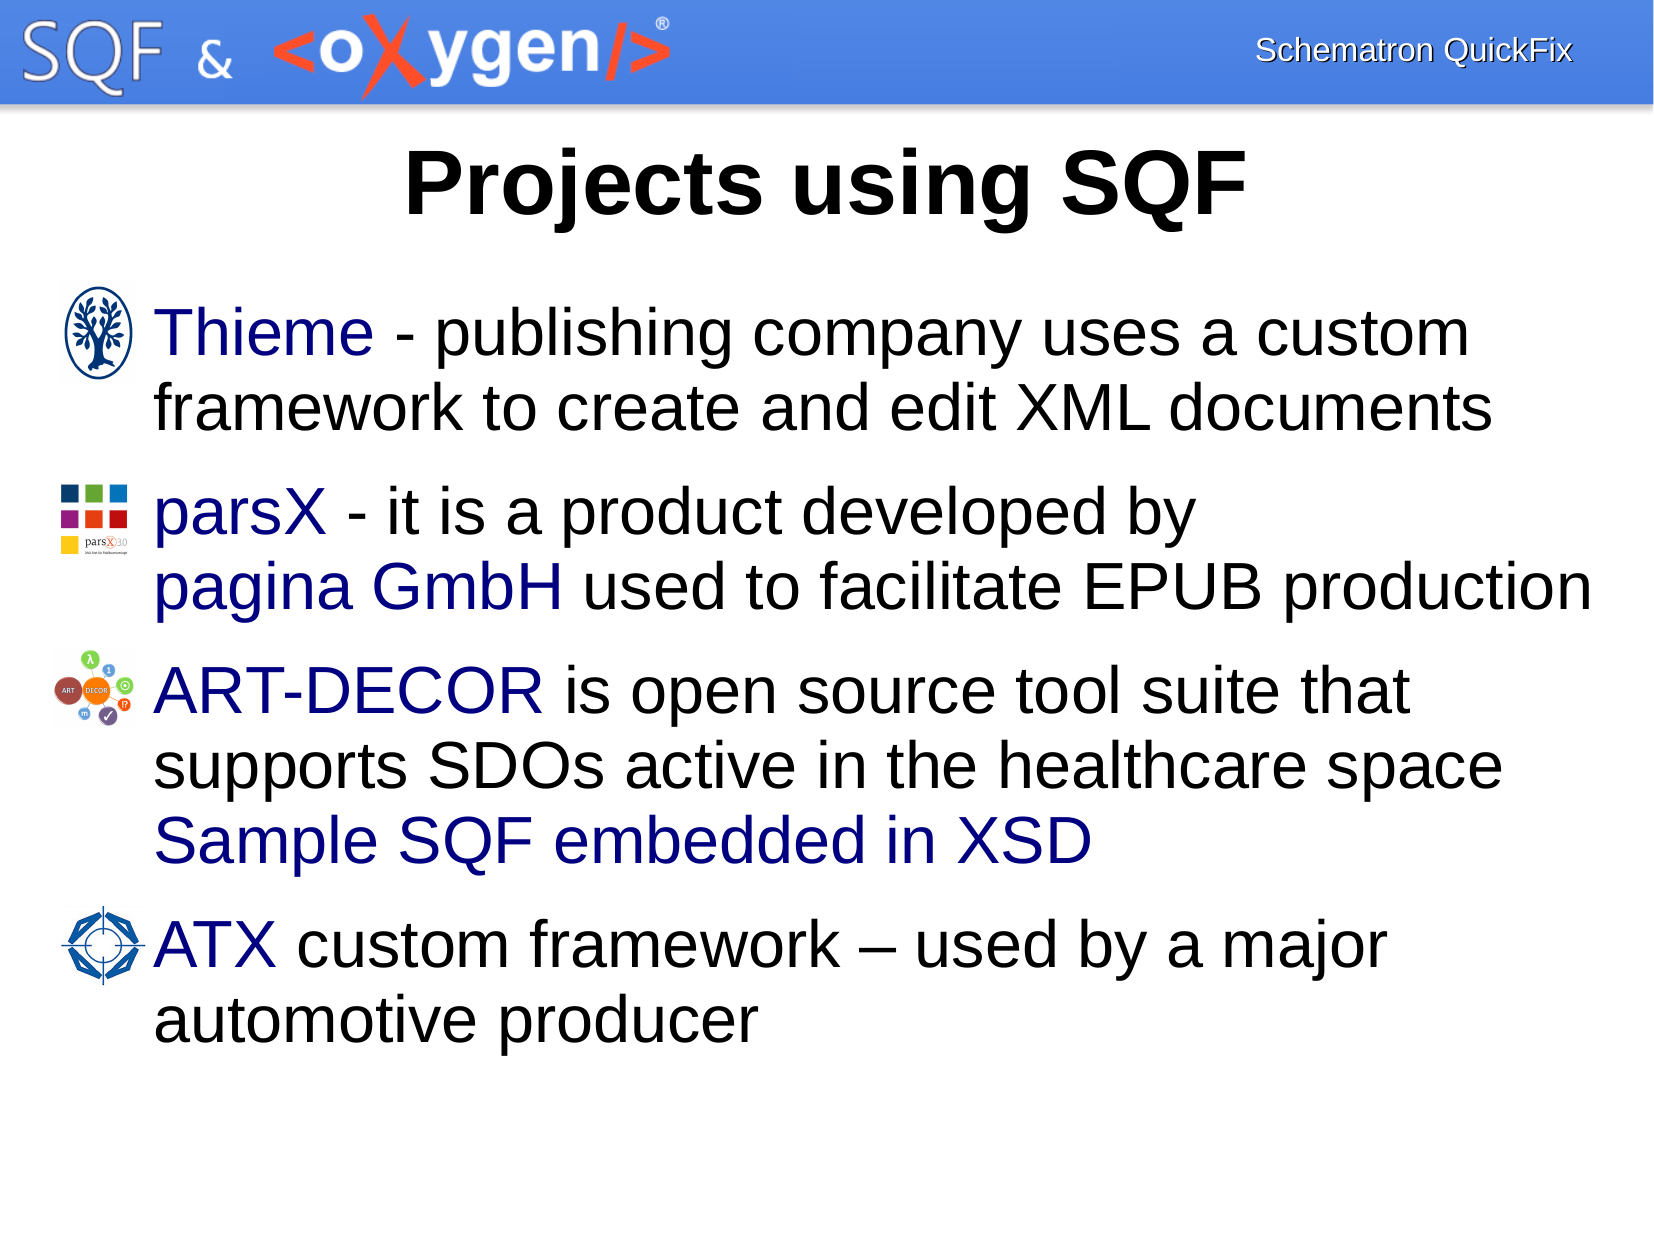

# Projects using SQF
Thieme - publishing company uses a custom framework to create and edit XML documents
parsX - it is a product developed by pagina GmbH used to facilitate EPUB production
ART-DECOR is open source tool suite that supports SDOs active in the healthcare space Sample SQF embedded in XSD
ATX custom framework – used by a major automotive producer